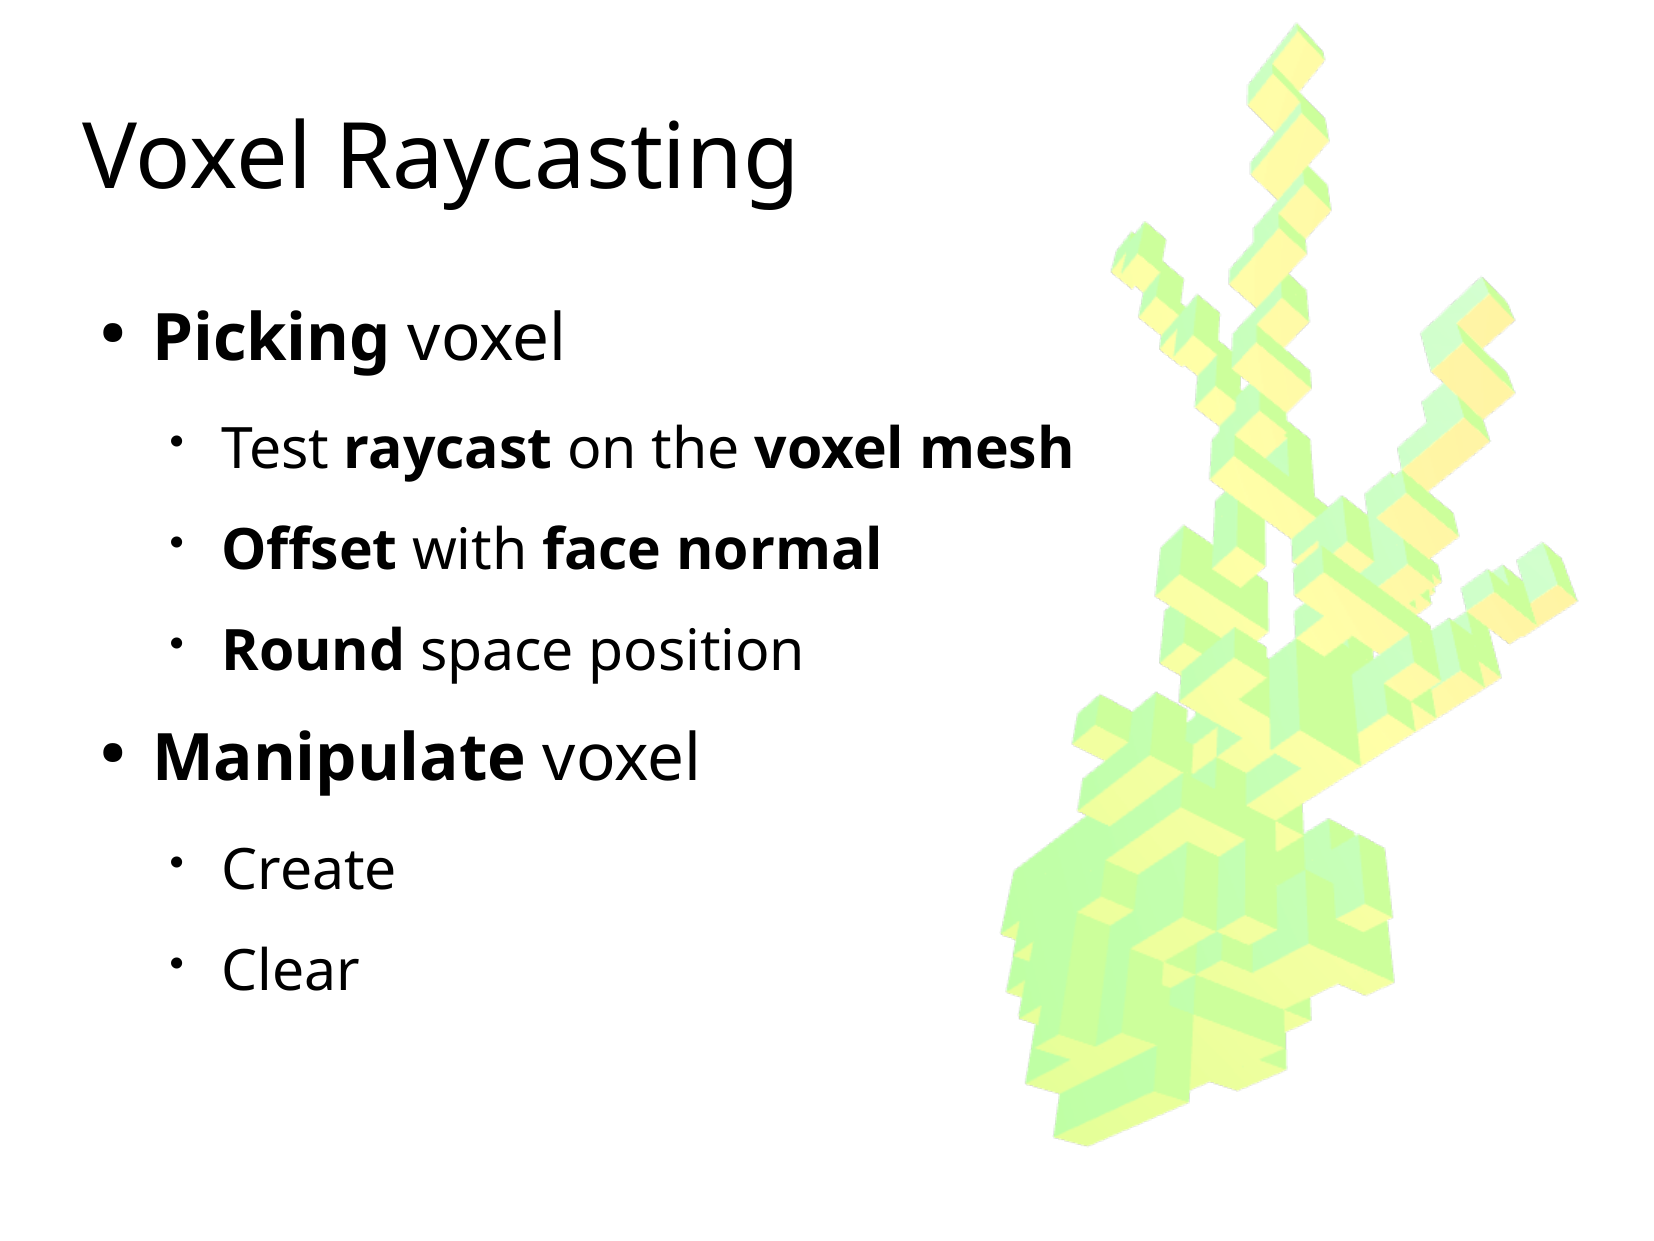

# Voxel Raycasting
Picking voxel
Test raycast on the voxel mesh
Offset with face normal
Round space position
Manipulate voxel
Create
Clear